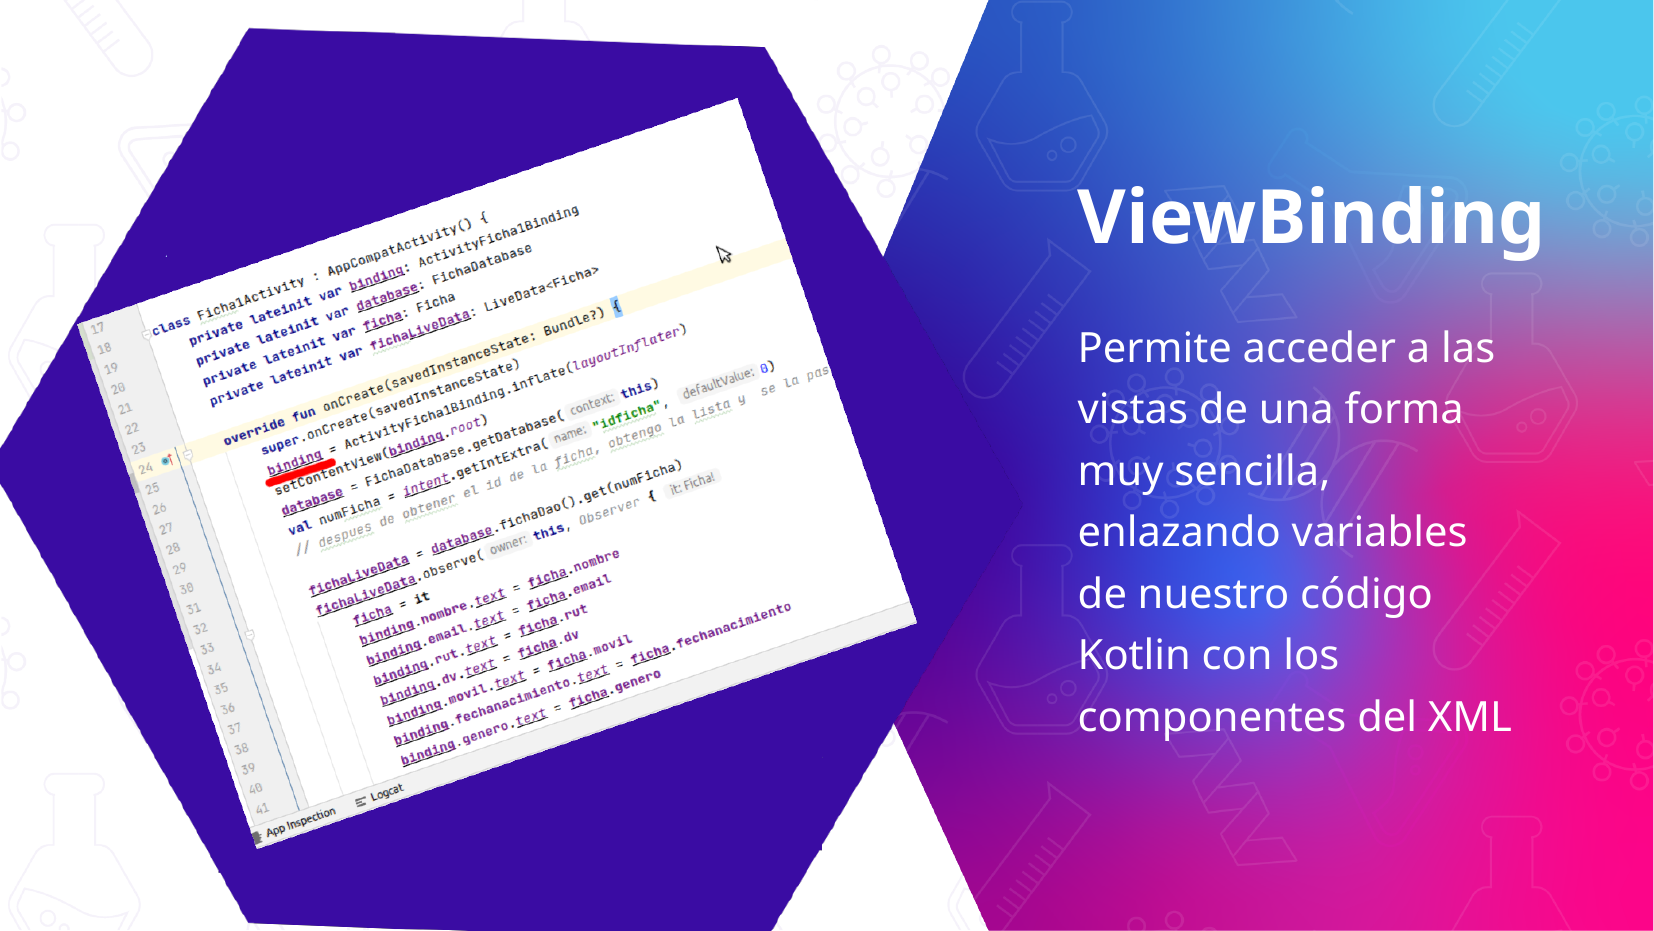

ViewBinding
Permite acceder a las vistas de una forma muy sencilla, enlazando variables de nuestro código Kotlin con los componentes del XML